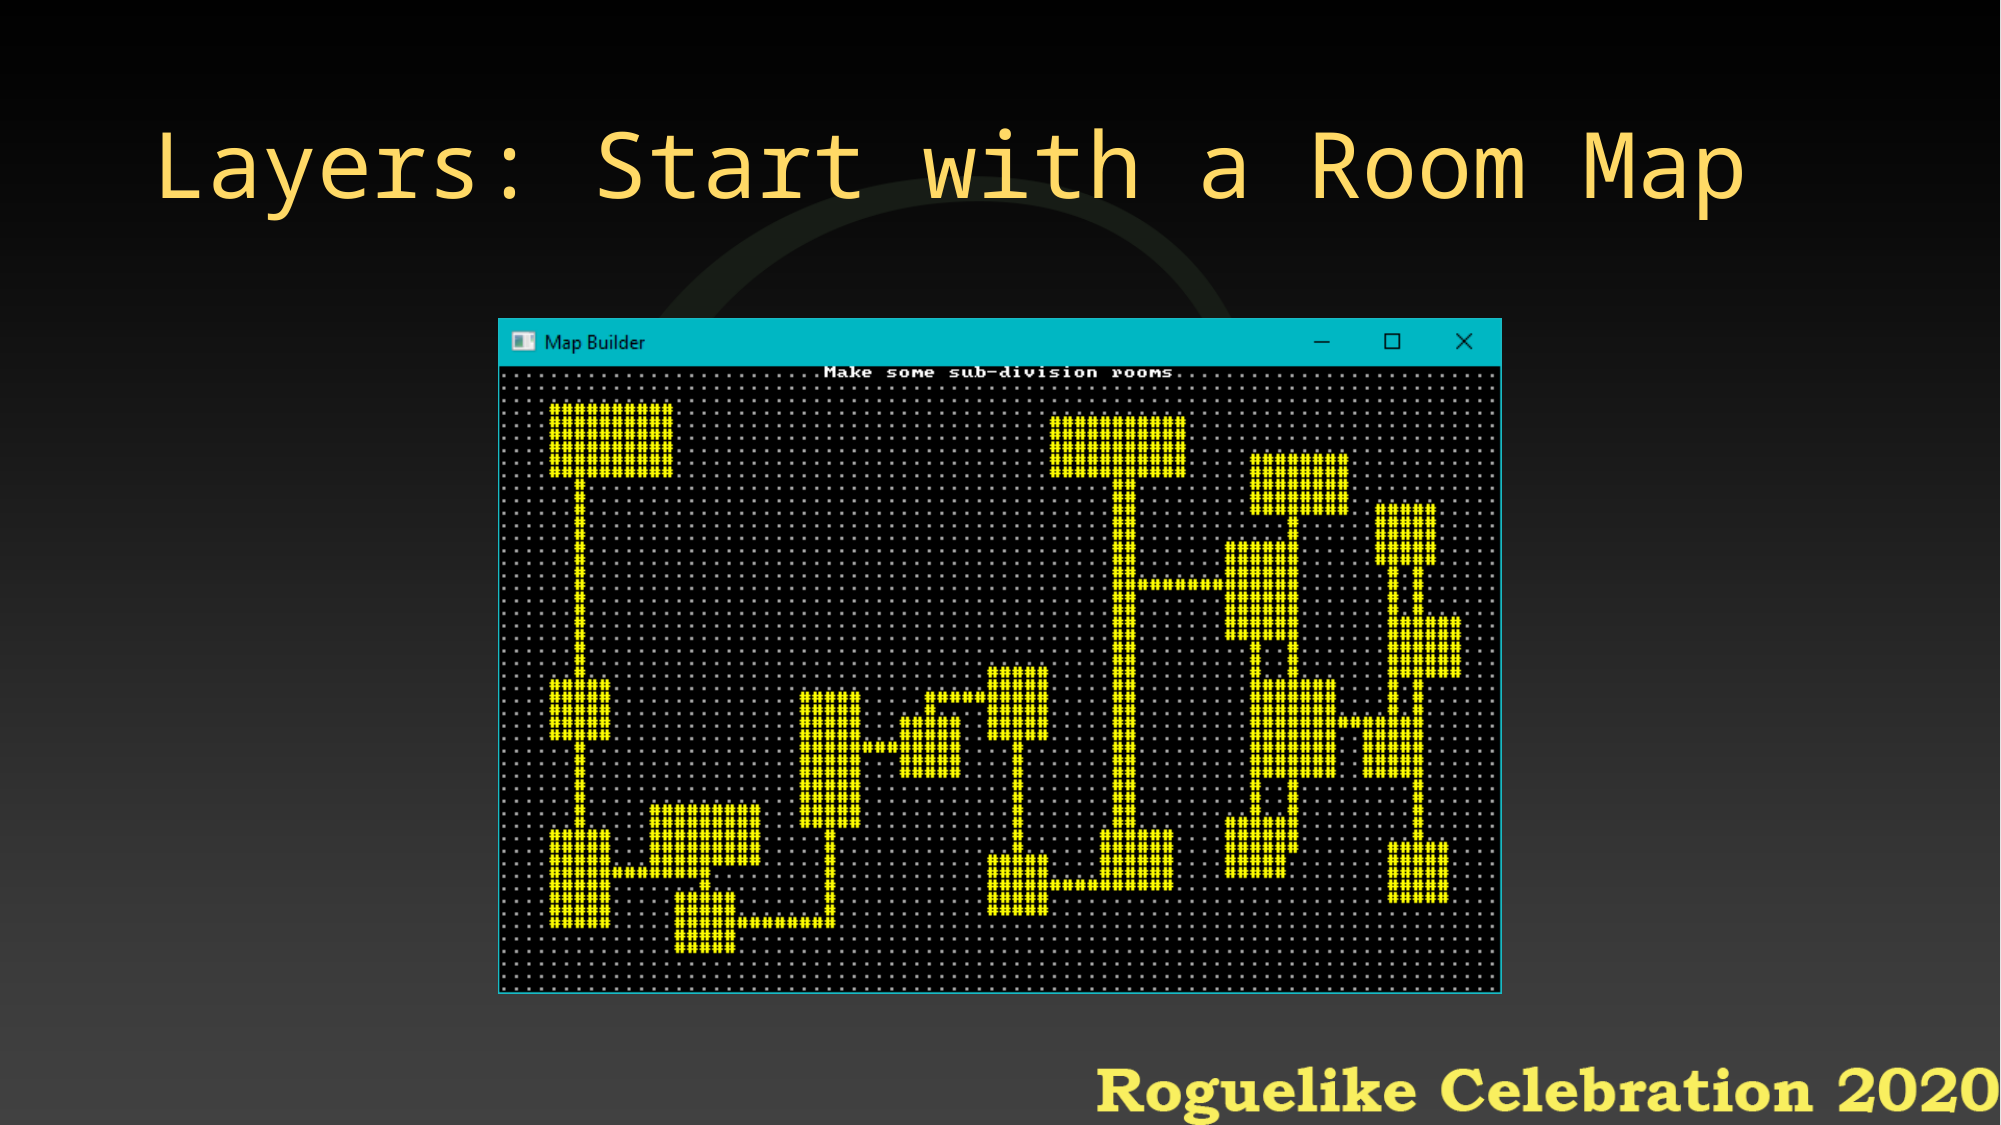

# Layers: Start with a Room Map